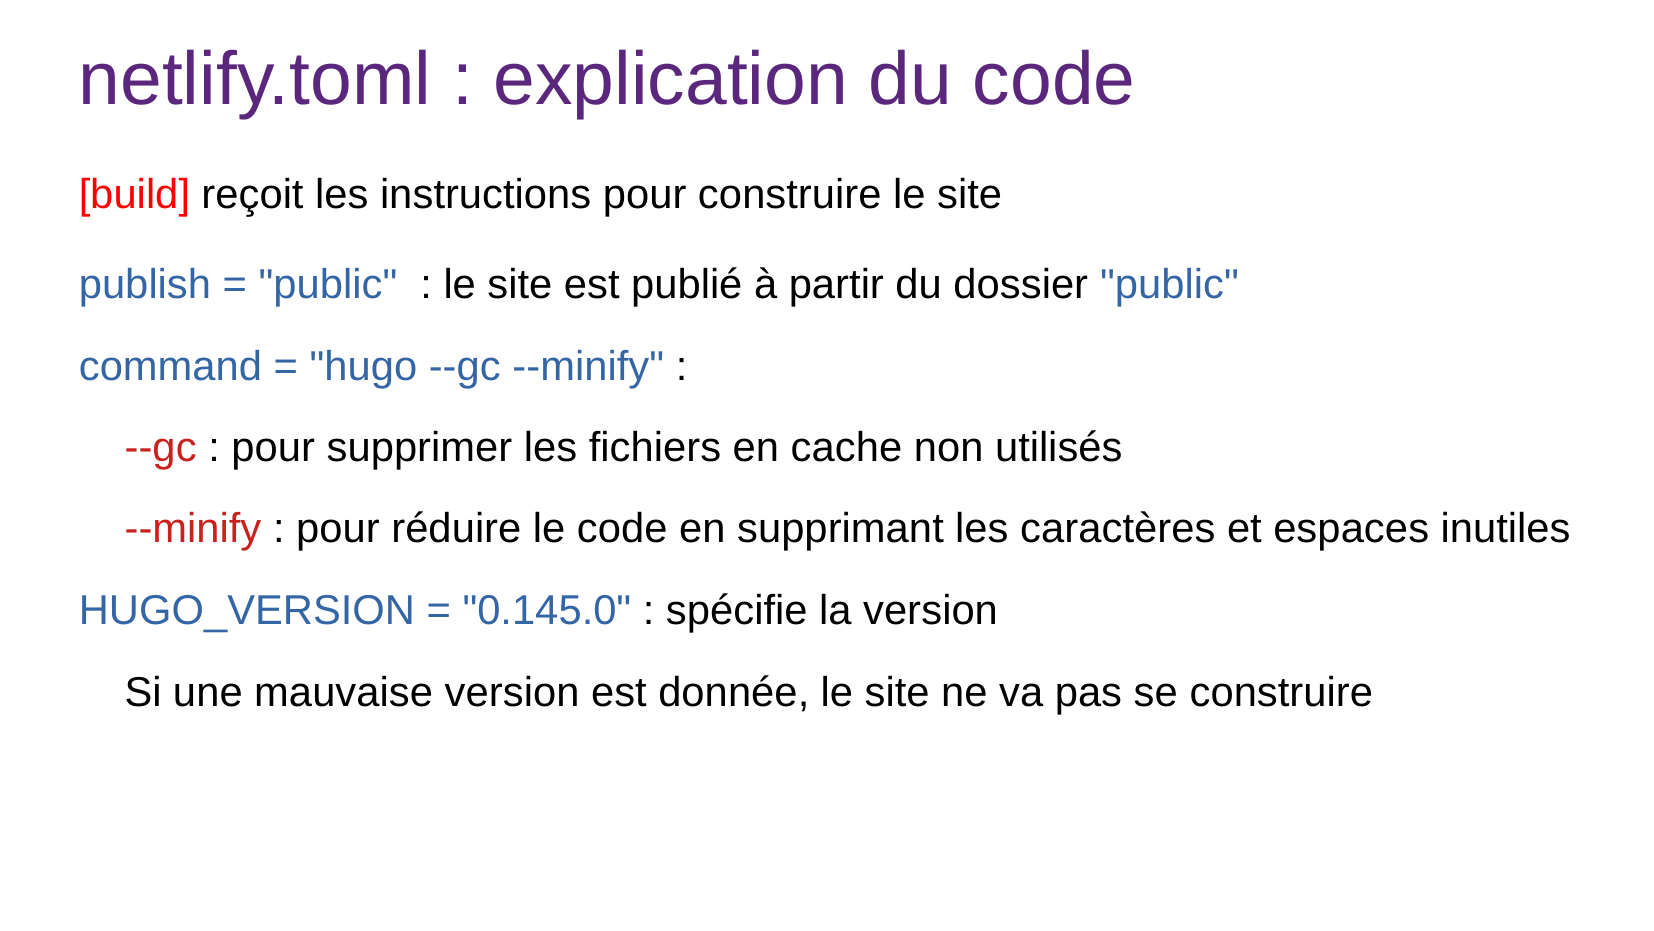

# netlify.toml : explication du code
[build] reçoit les instructions pour construire le site
publish = "public"  : le site est publié à partir du dossier "public"
command = "hugo --gc --minify" :
 --gc : pour supprimer les fichiers en cache non utilisés
 --minify : pour réduire le code en supprimant les caractères et espaces inutiles
HUGO_VERSION = "0.145.0" : spécifie la version
 Si une mauvaise version est donnée, le site ne va pas se construire